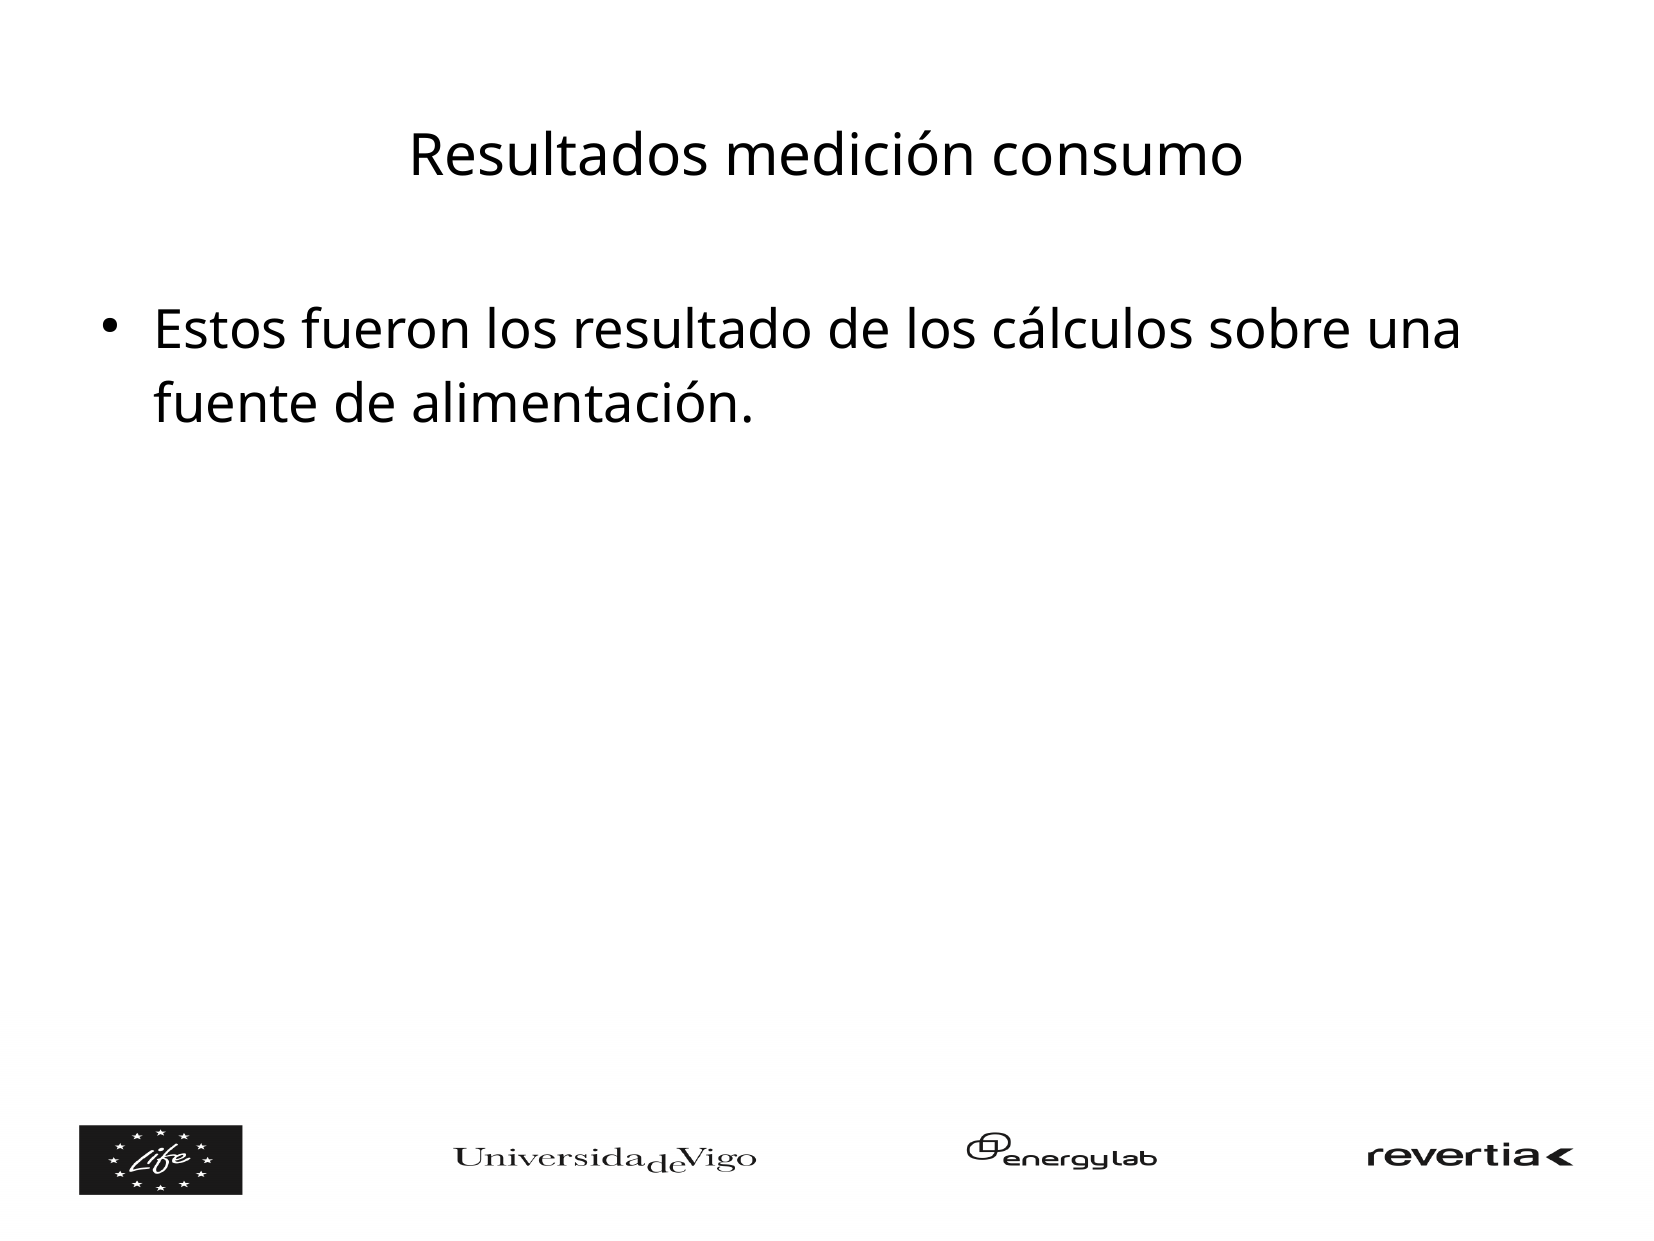

# Resultados medición consumo
Estos fueron los resultado de los cálculos sobre una fuente de alimentación.